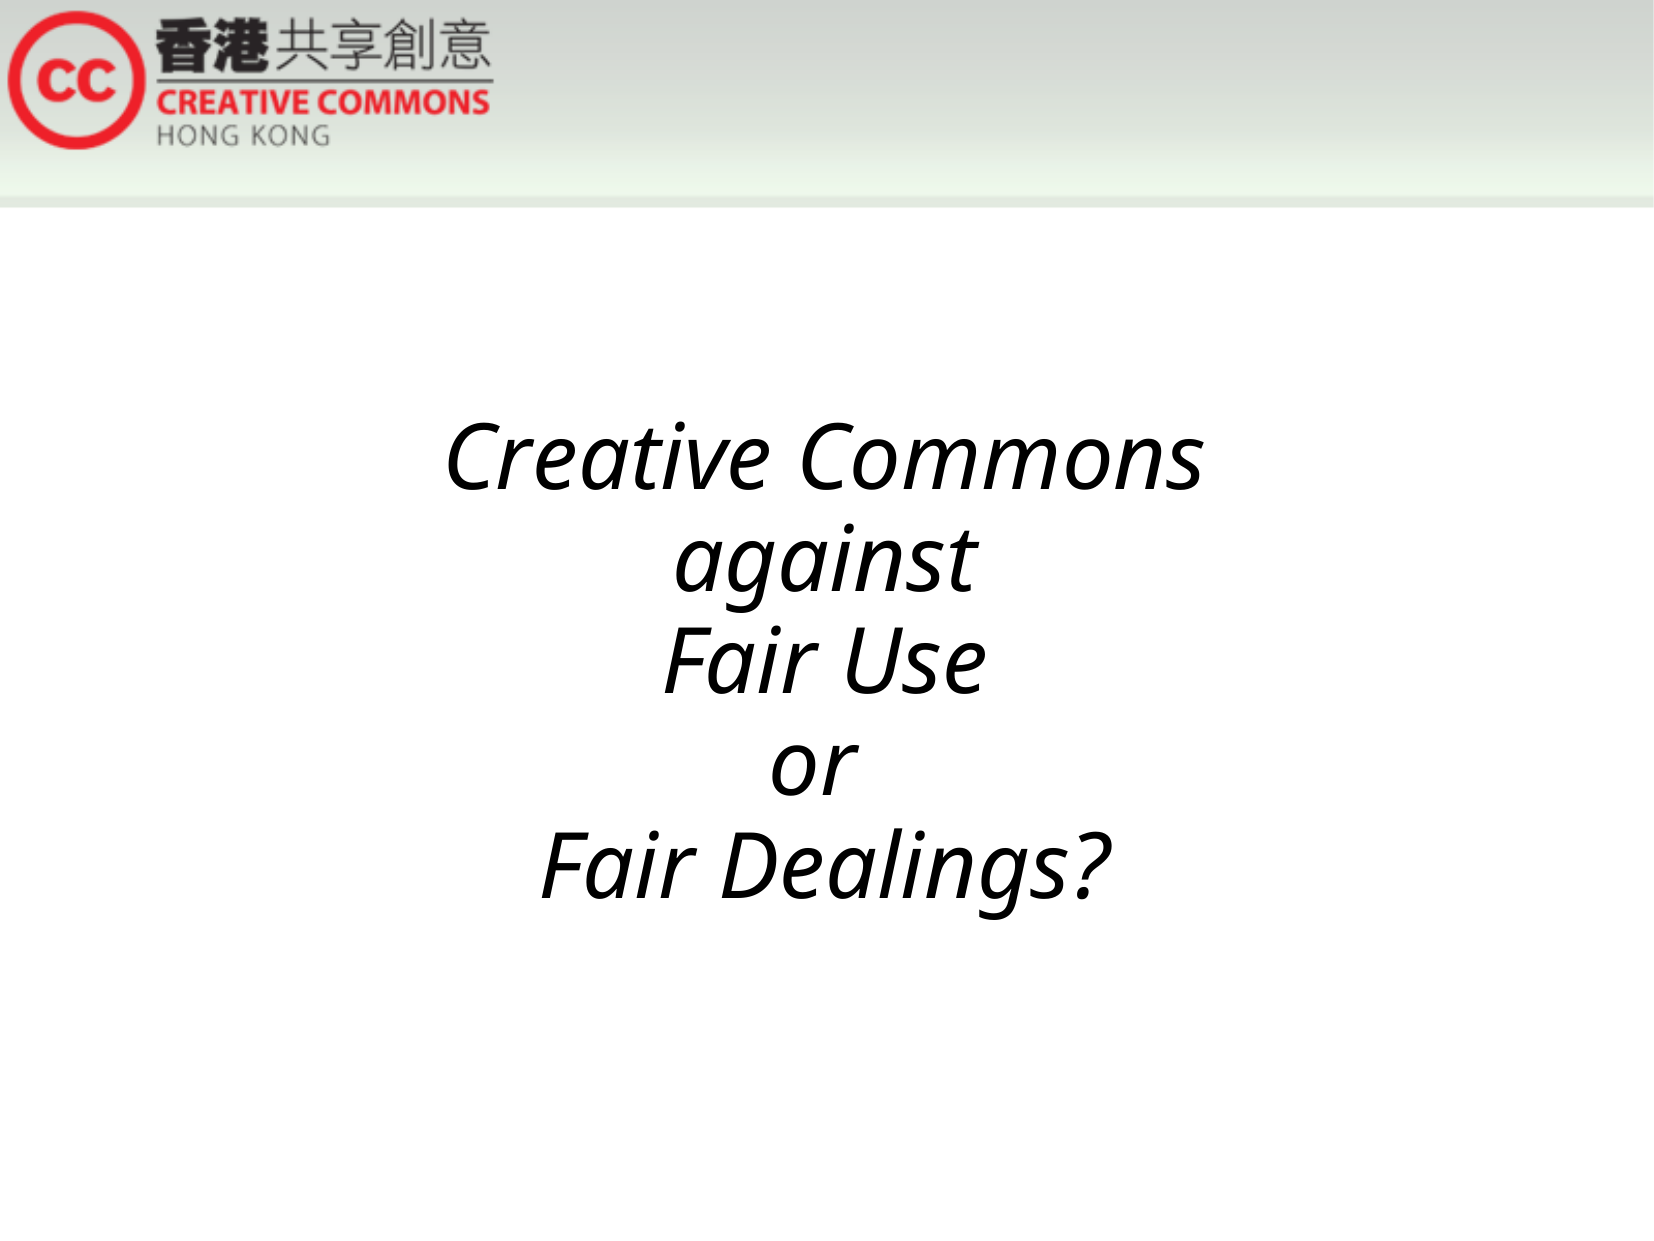

Creative Commons
against
Fair Use
or
Fair Dealings?